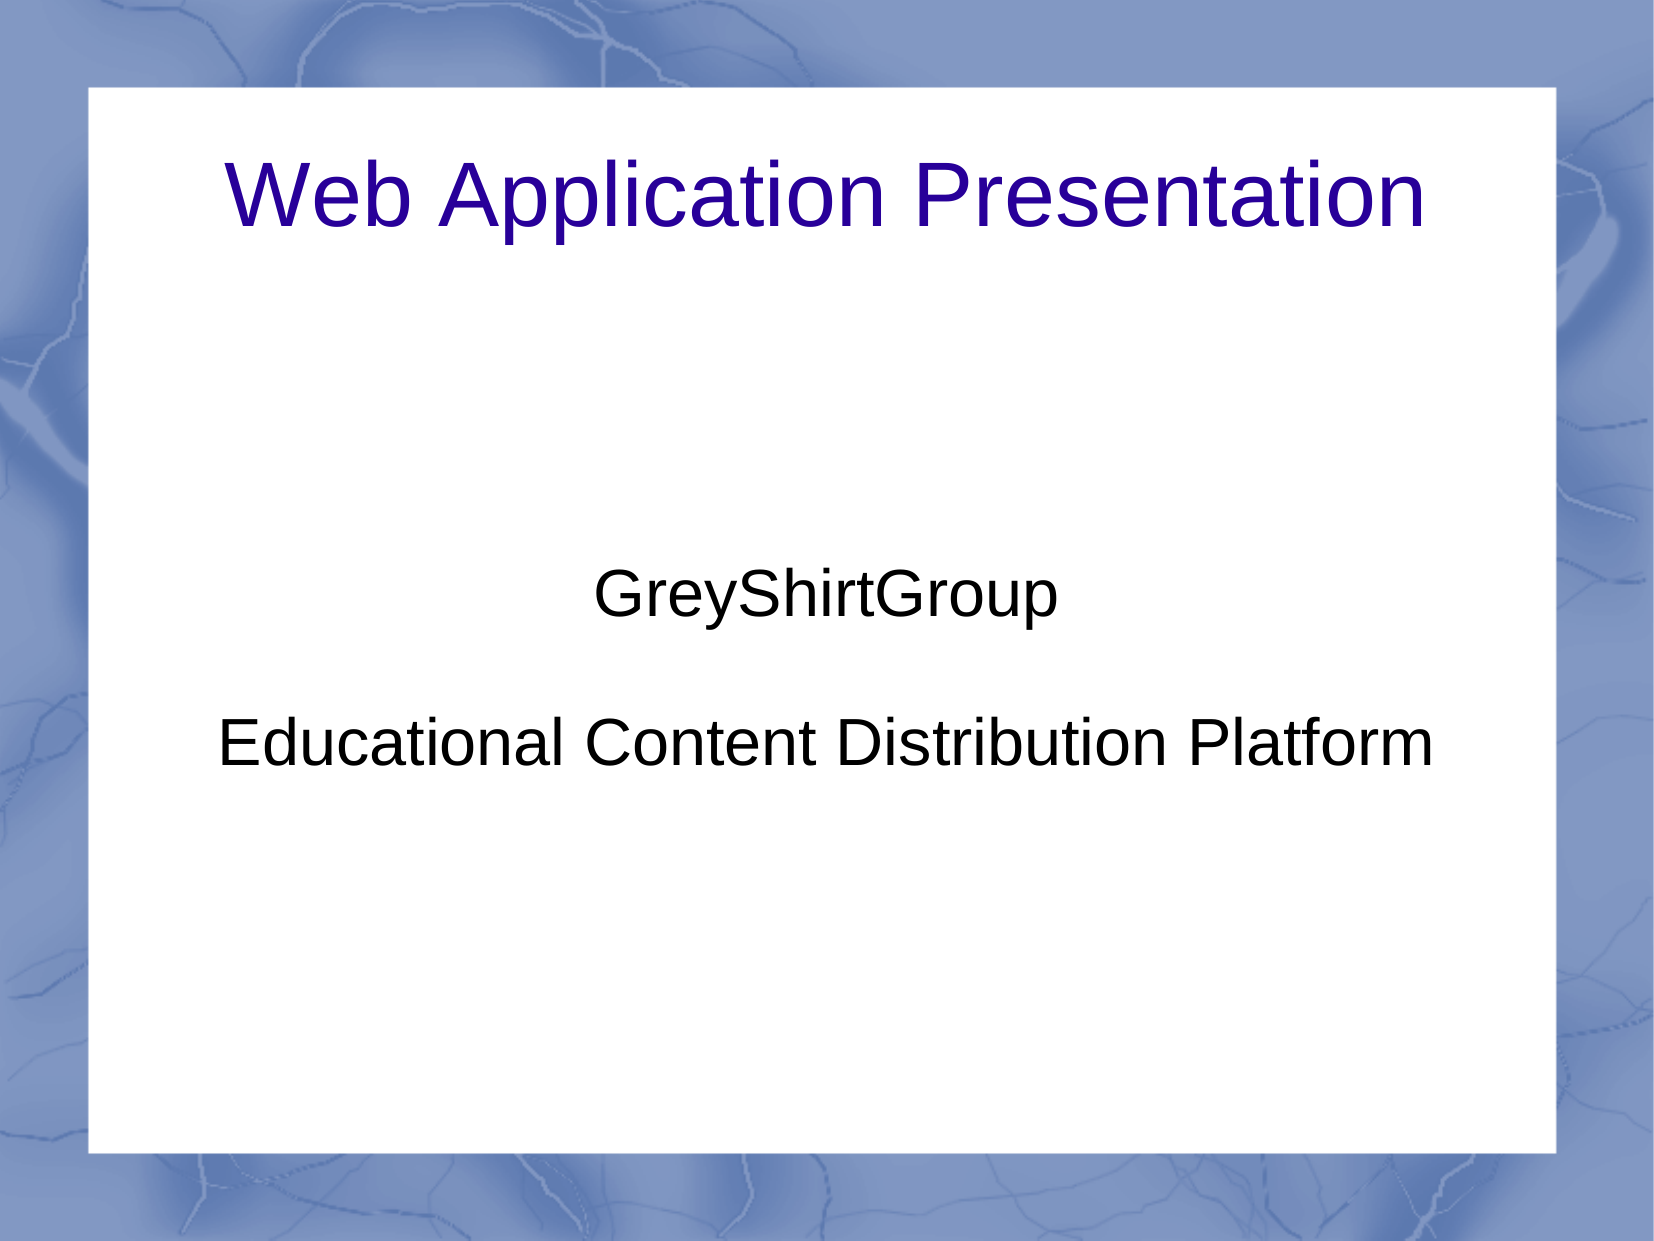

# Web Application Presentation
GreyShirtGroup
Educational Content Distribution Platform